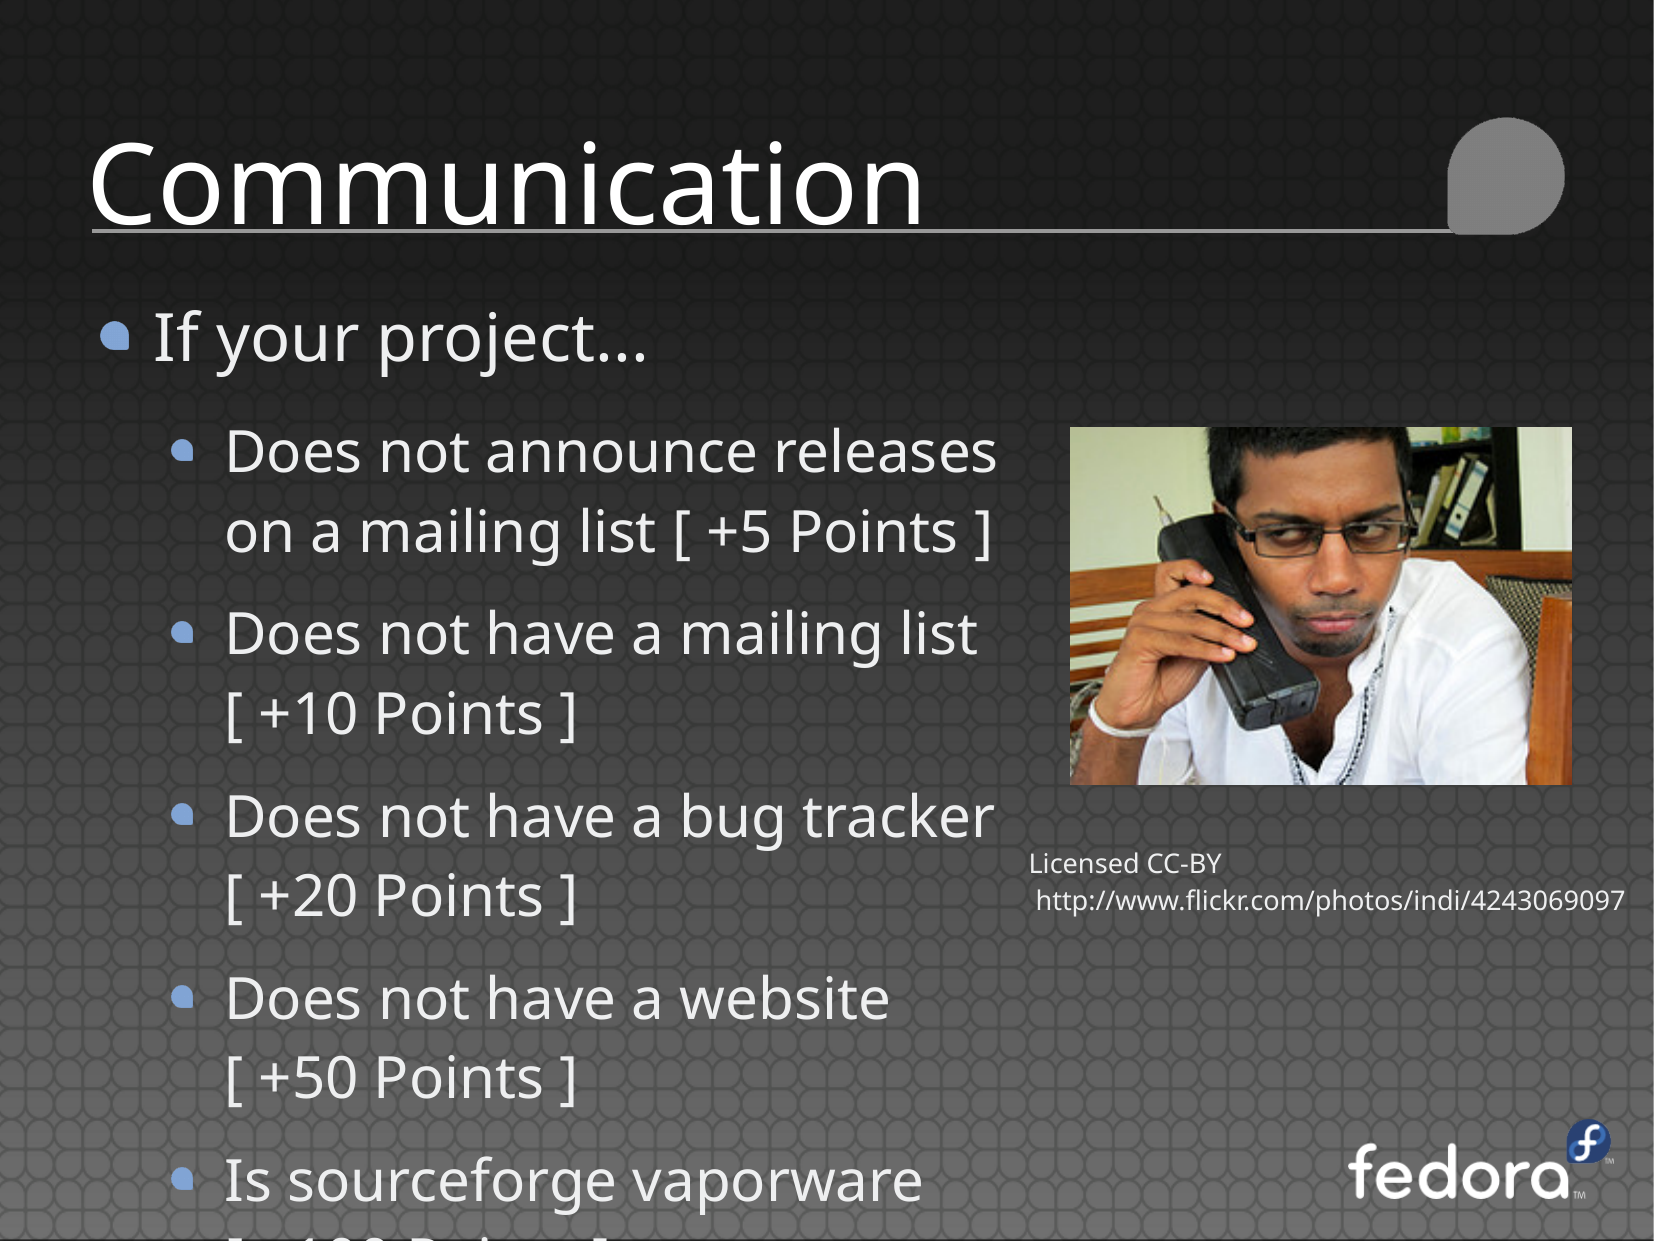

# Communication
If your project...
Does not announce releases on a mailing list [ +5 Points ]
Does not have a mailing list
[ +10 Points ]
Does not have a bug tracker
[ +20 Points ]
Does not have a website
[ +50 Points ]
Is sourceforge vaporware
[ +100 Points ]
Licensed CC-BY
 http://www.flickr.com/photos/indi/4243069097